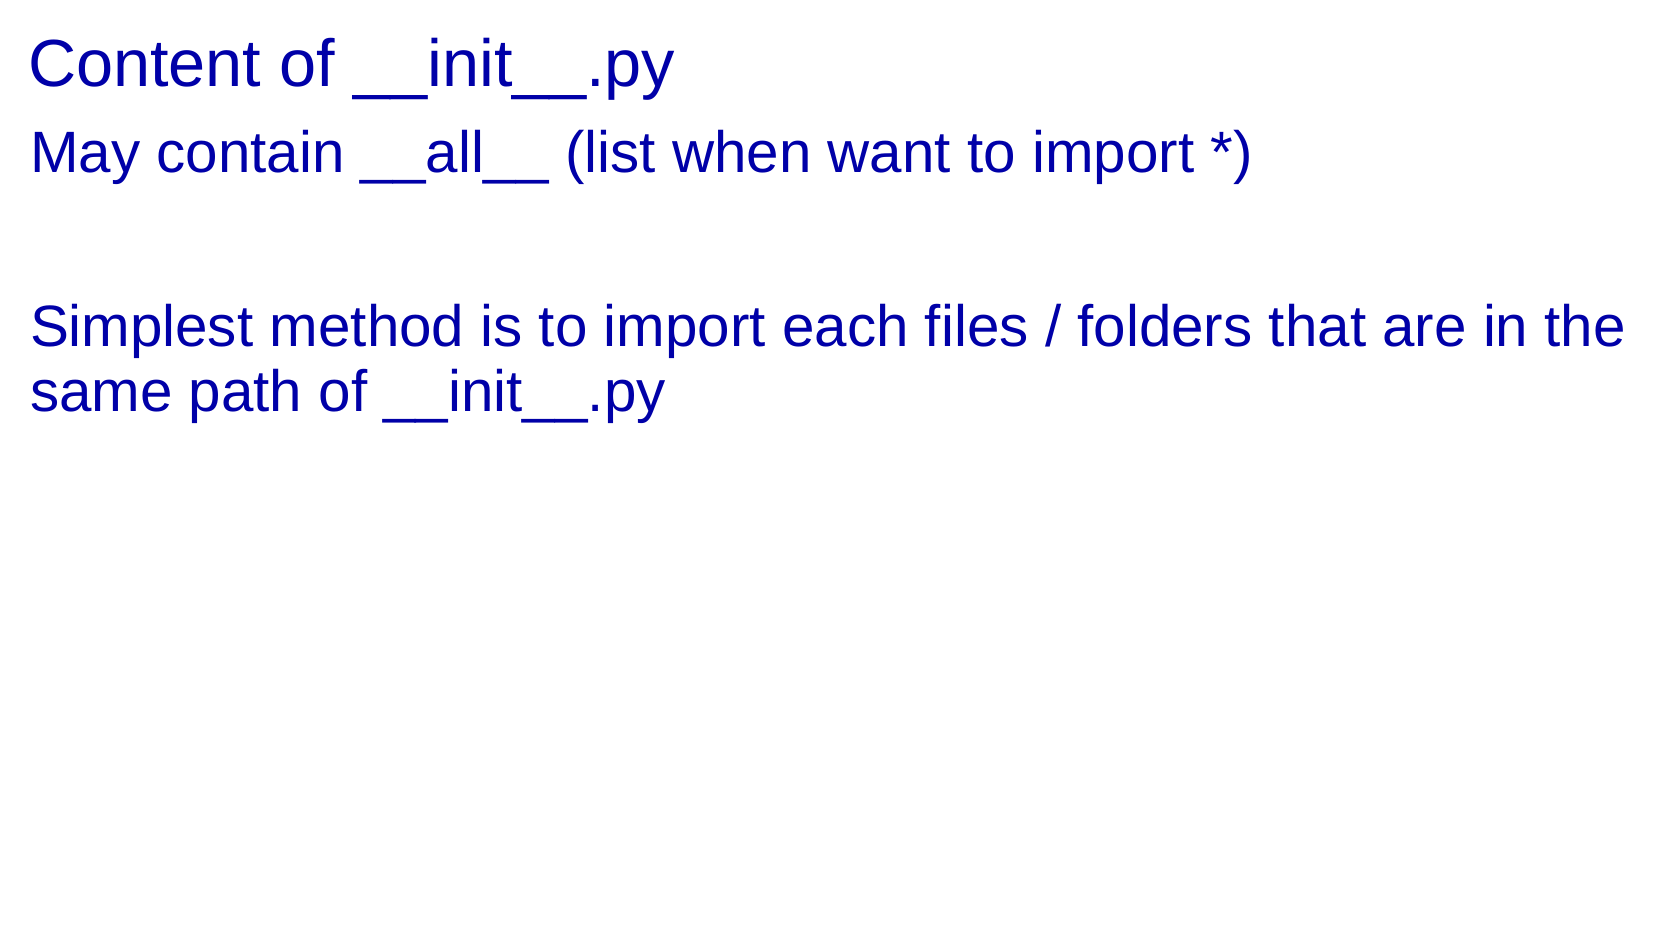

# Content of __init__.py
May contain __all__ (list when want to import *)
Simplest method is to import each files / folders that are in the same path of __init__.py